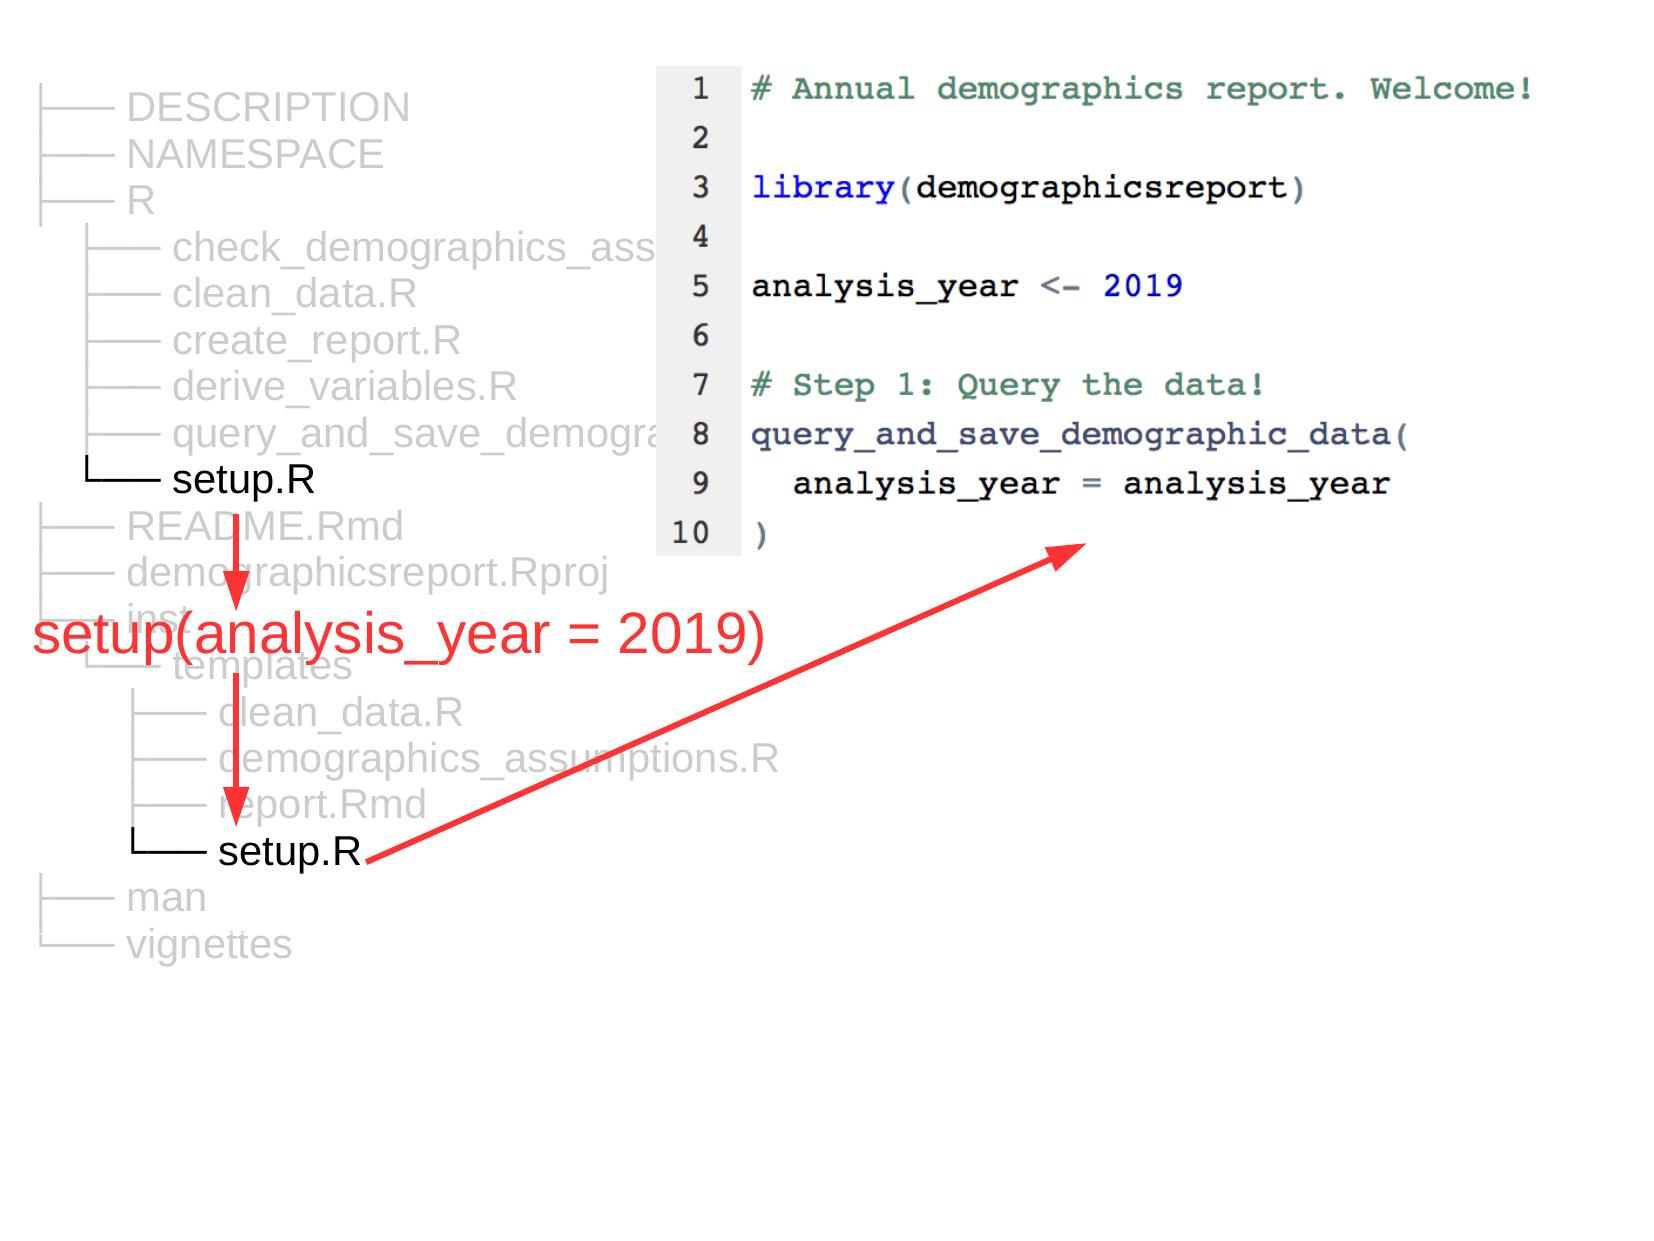

├── DESCRIPTION
├── NAMESPACE
├── R
 ├── check_demographics_assumptions.R
 ├── clean_data.R
 ├── create_report.R
 ├── derive_variables.R
 ├── query_and_save_demographic_data.R
 └── setup.R
├── README.Rmd
├── demographicsreport.Rproj
├── inst
 └── templates
 ├── clean_data.R
 ├── demographics_assumptions.R
 ├── report.Rmd
 └── setup.R
├── man
└── vignettes
setup(analysis_year = 2019)